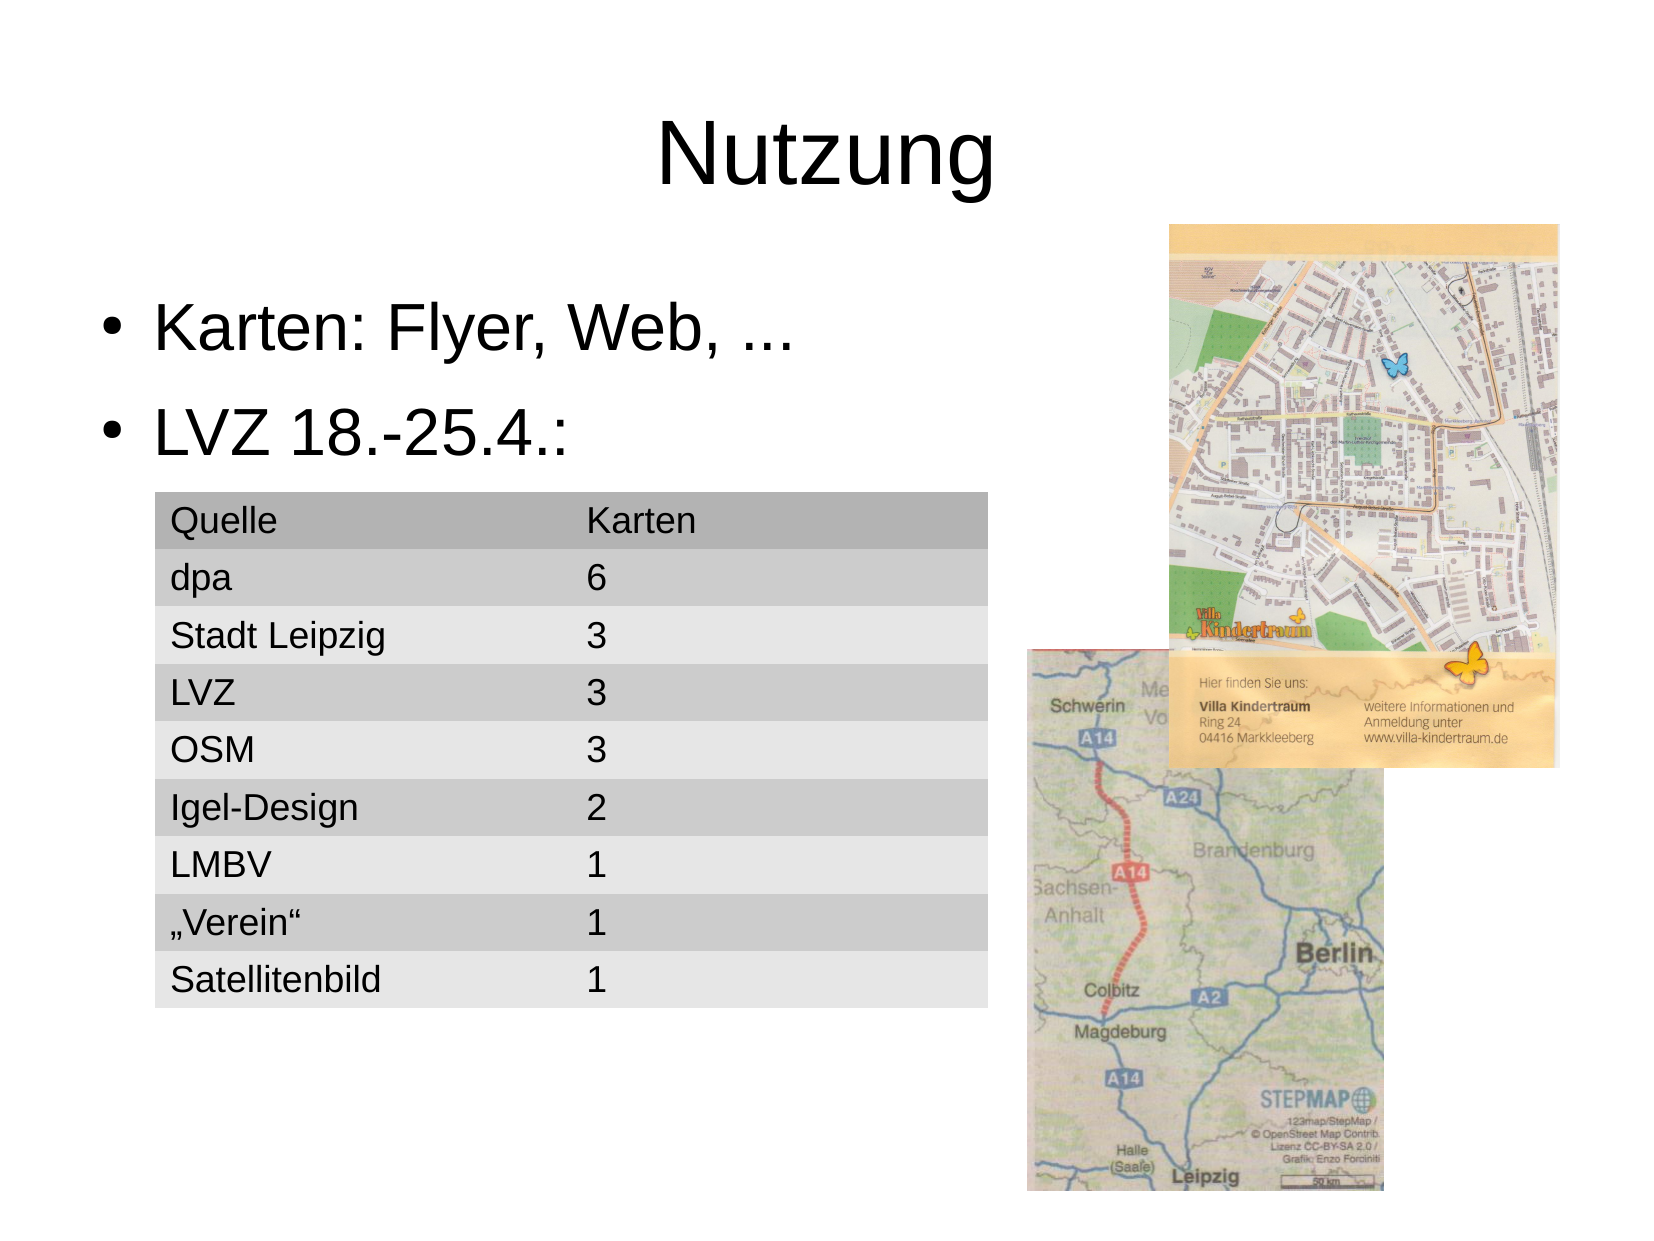

# Nutzung
Karten: Flyer, Web, ...
LVZ 18.-25.4.:
| Quelle | Karten |
| --- | --- |
| dpa | 6 |
| Stadt Leipzig | 3 |
| LVZ | 3 |
| OSM | 3 |
| Igel-Design | 2 |
| LMBV | 1 |
| „Verein“ | 1 |
| Satellitenbild | 1 |